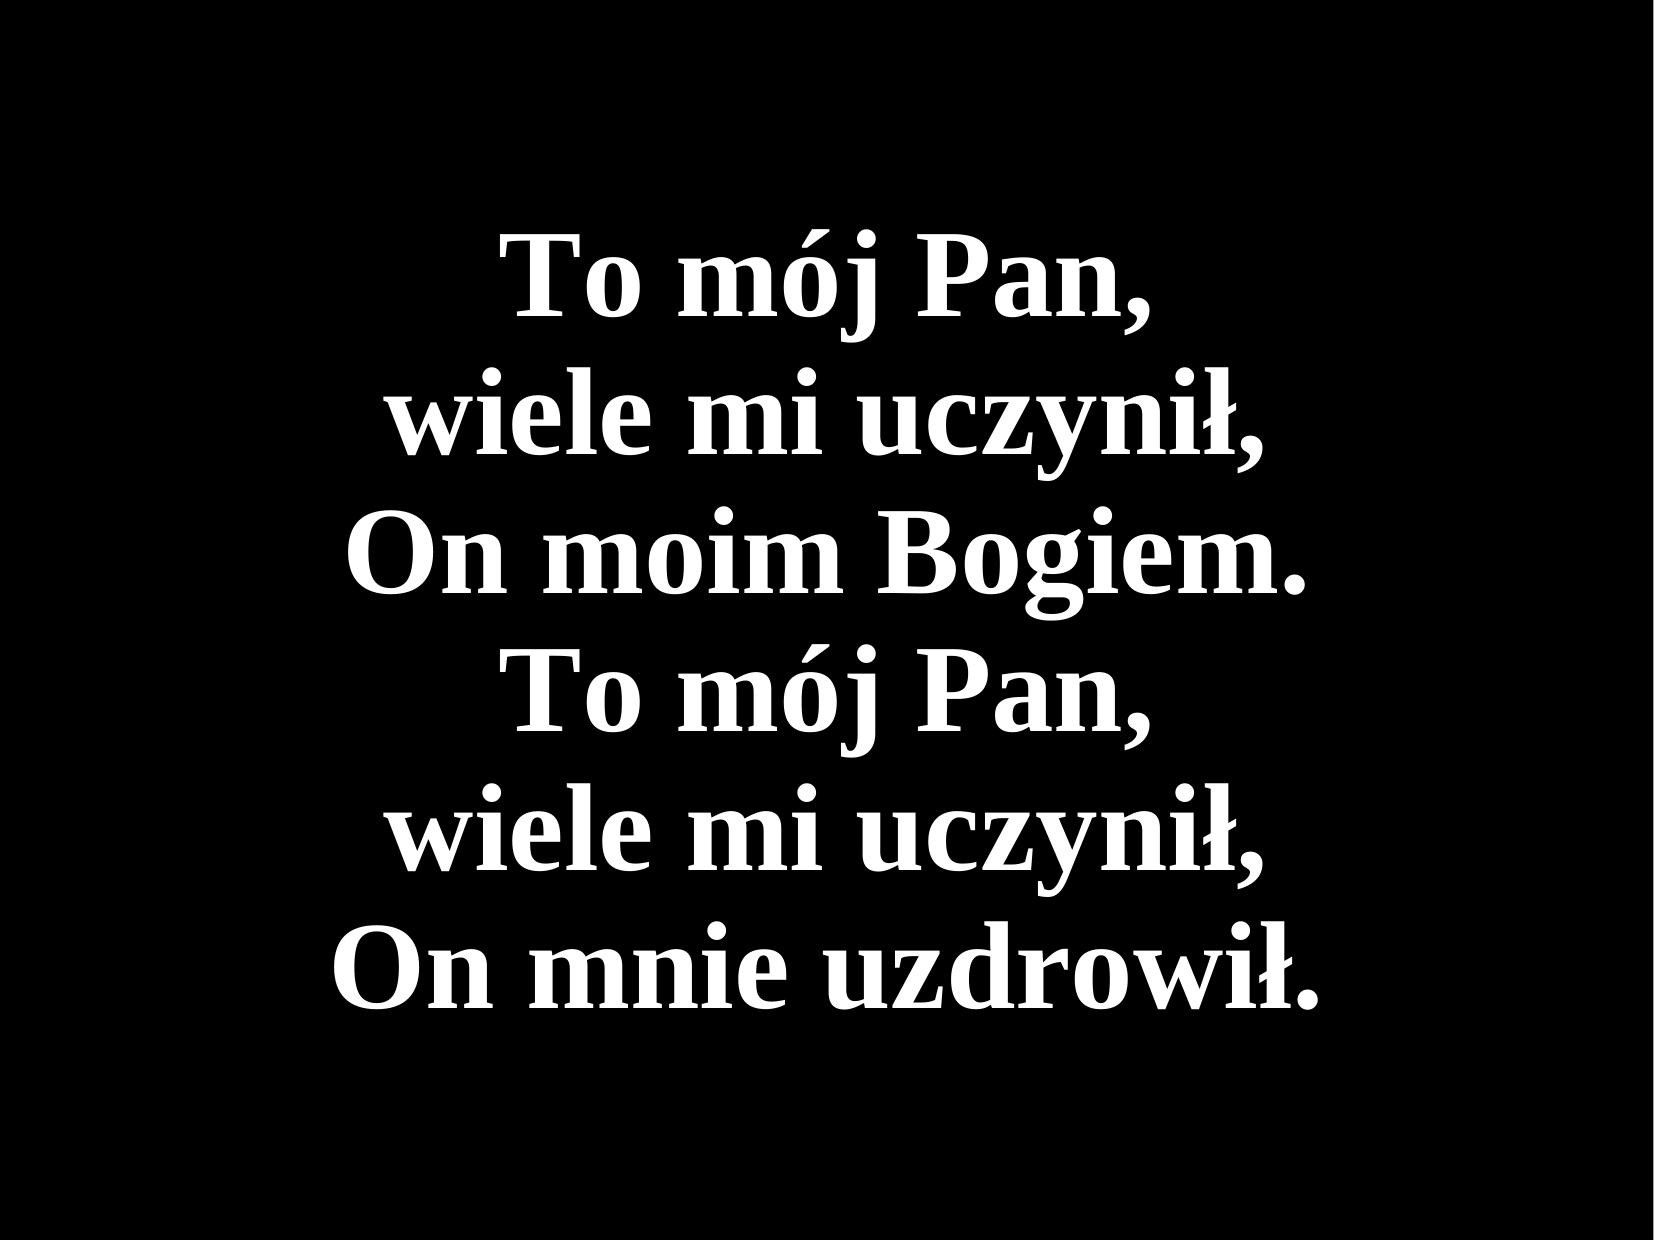

# To mój Pan,
wiele mi uczynił,
On moim Bogiem.
To mój Pan,
wiele mi uczynił,
On mnie uzdrowił.